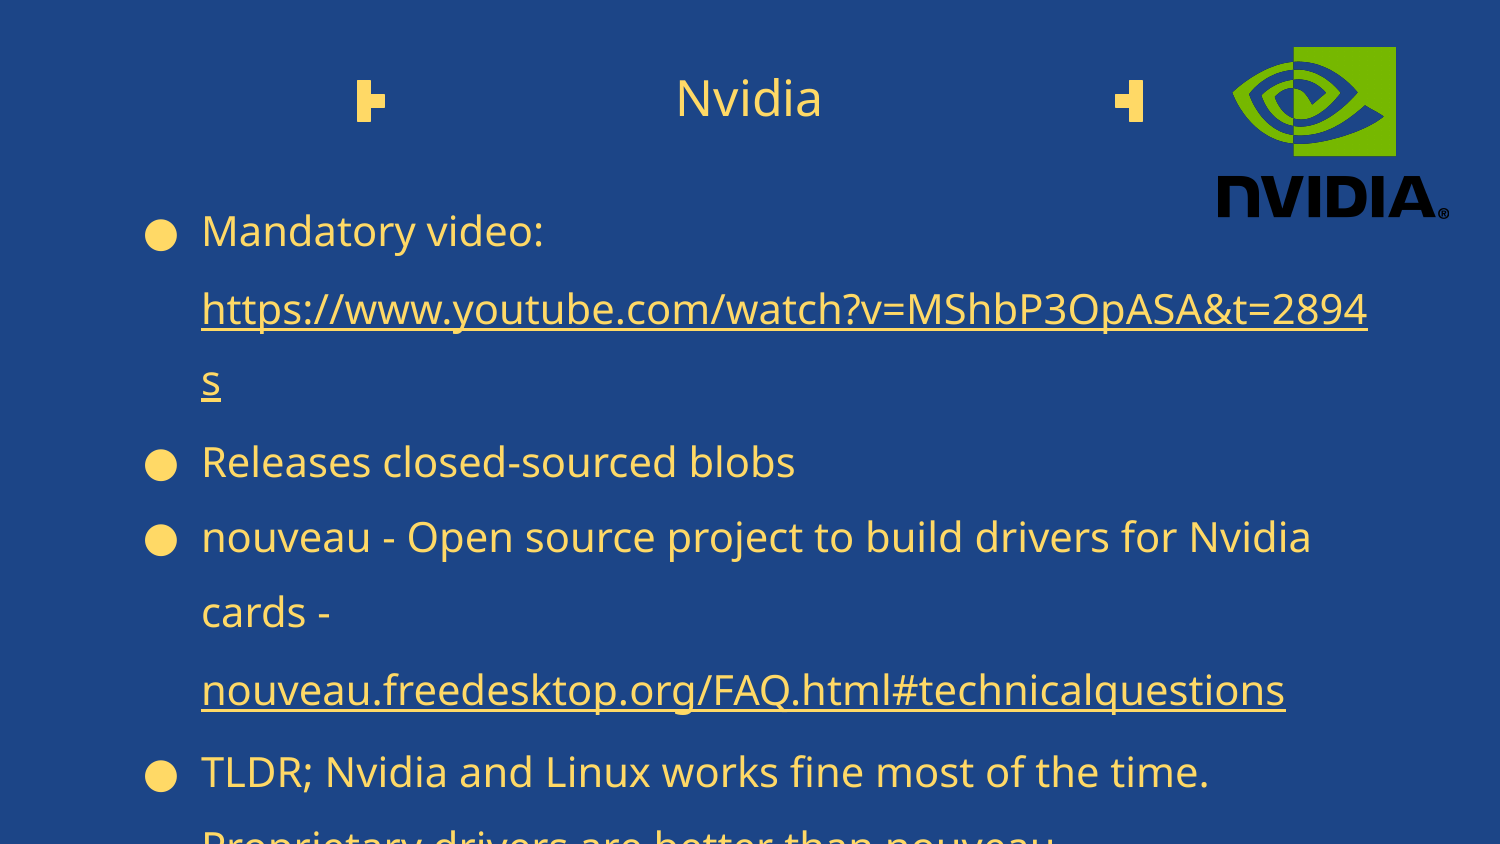

Nvidia
# Mandatory video: https://www.youtube.com/watch?v=MShbP3OpASA&t=2894s
Releases closed-sourced blobs
nouveau - Open source project to build drivers for Nvidia cards - nouveau.freedesktop.org/FAQ.html#technicalquestions
TLDR; Nvidia and Linux works fine most of the time. Proprietary drivers are better than nouveau